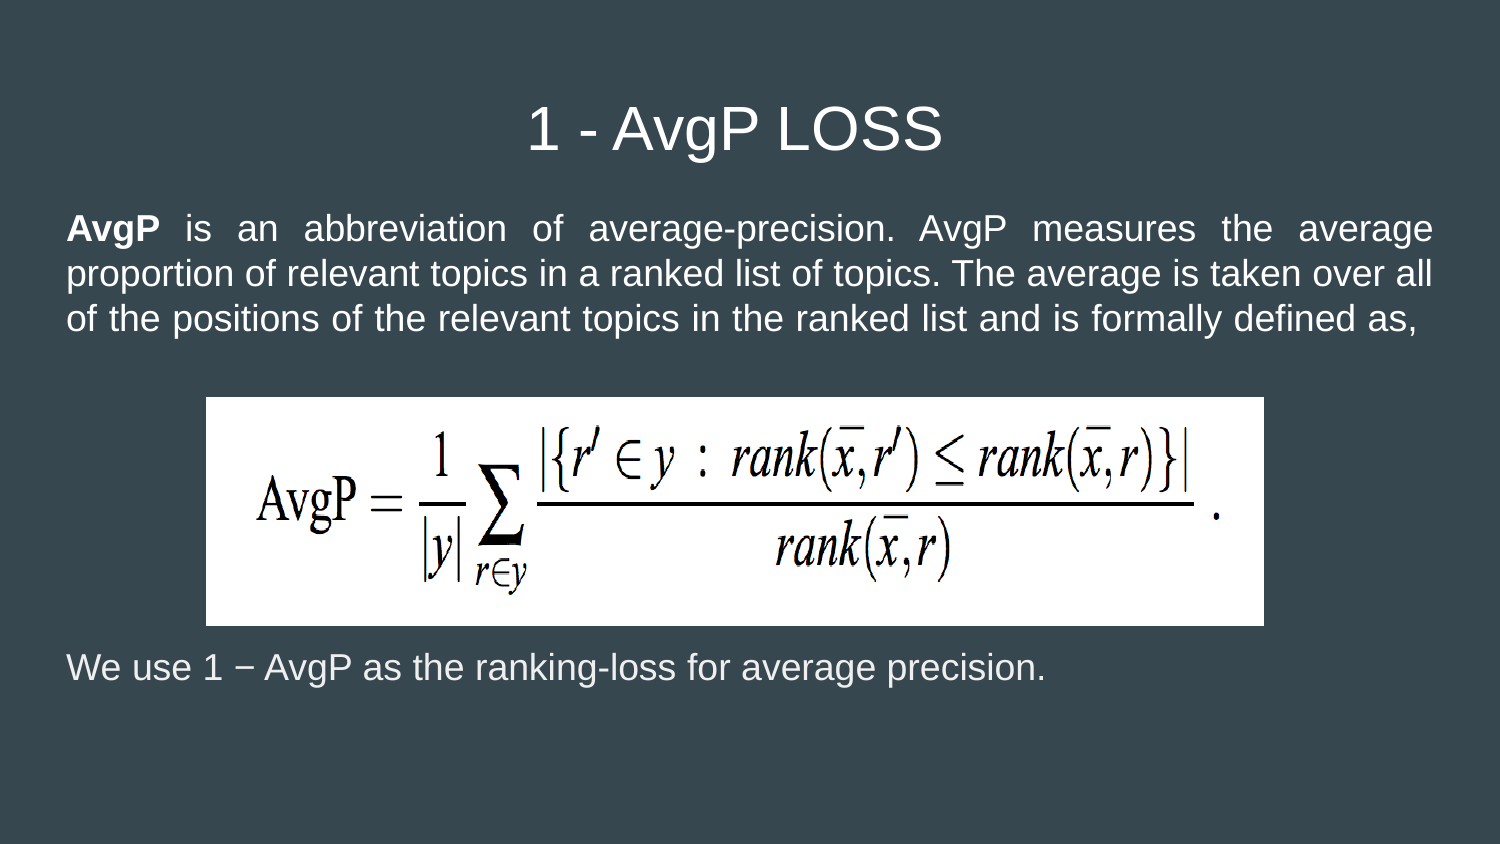

# 1 - AvgP LOSS
AvgP is an abbreviation of average-precision. AvgP measures the average proportion of relevant topics in a ranked list of topics. The average is taken over all of the positions of the relevant topics in the ranked list and is formally defined as,
We use 1 − AvgP as the ranking-loss for average precision.